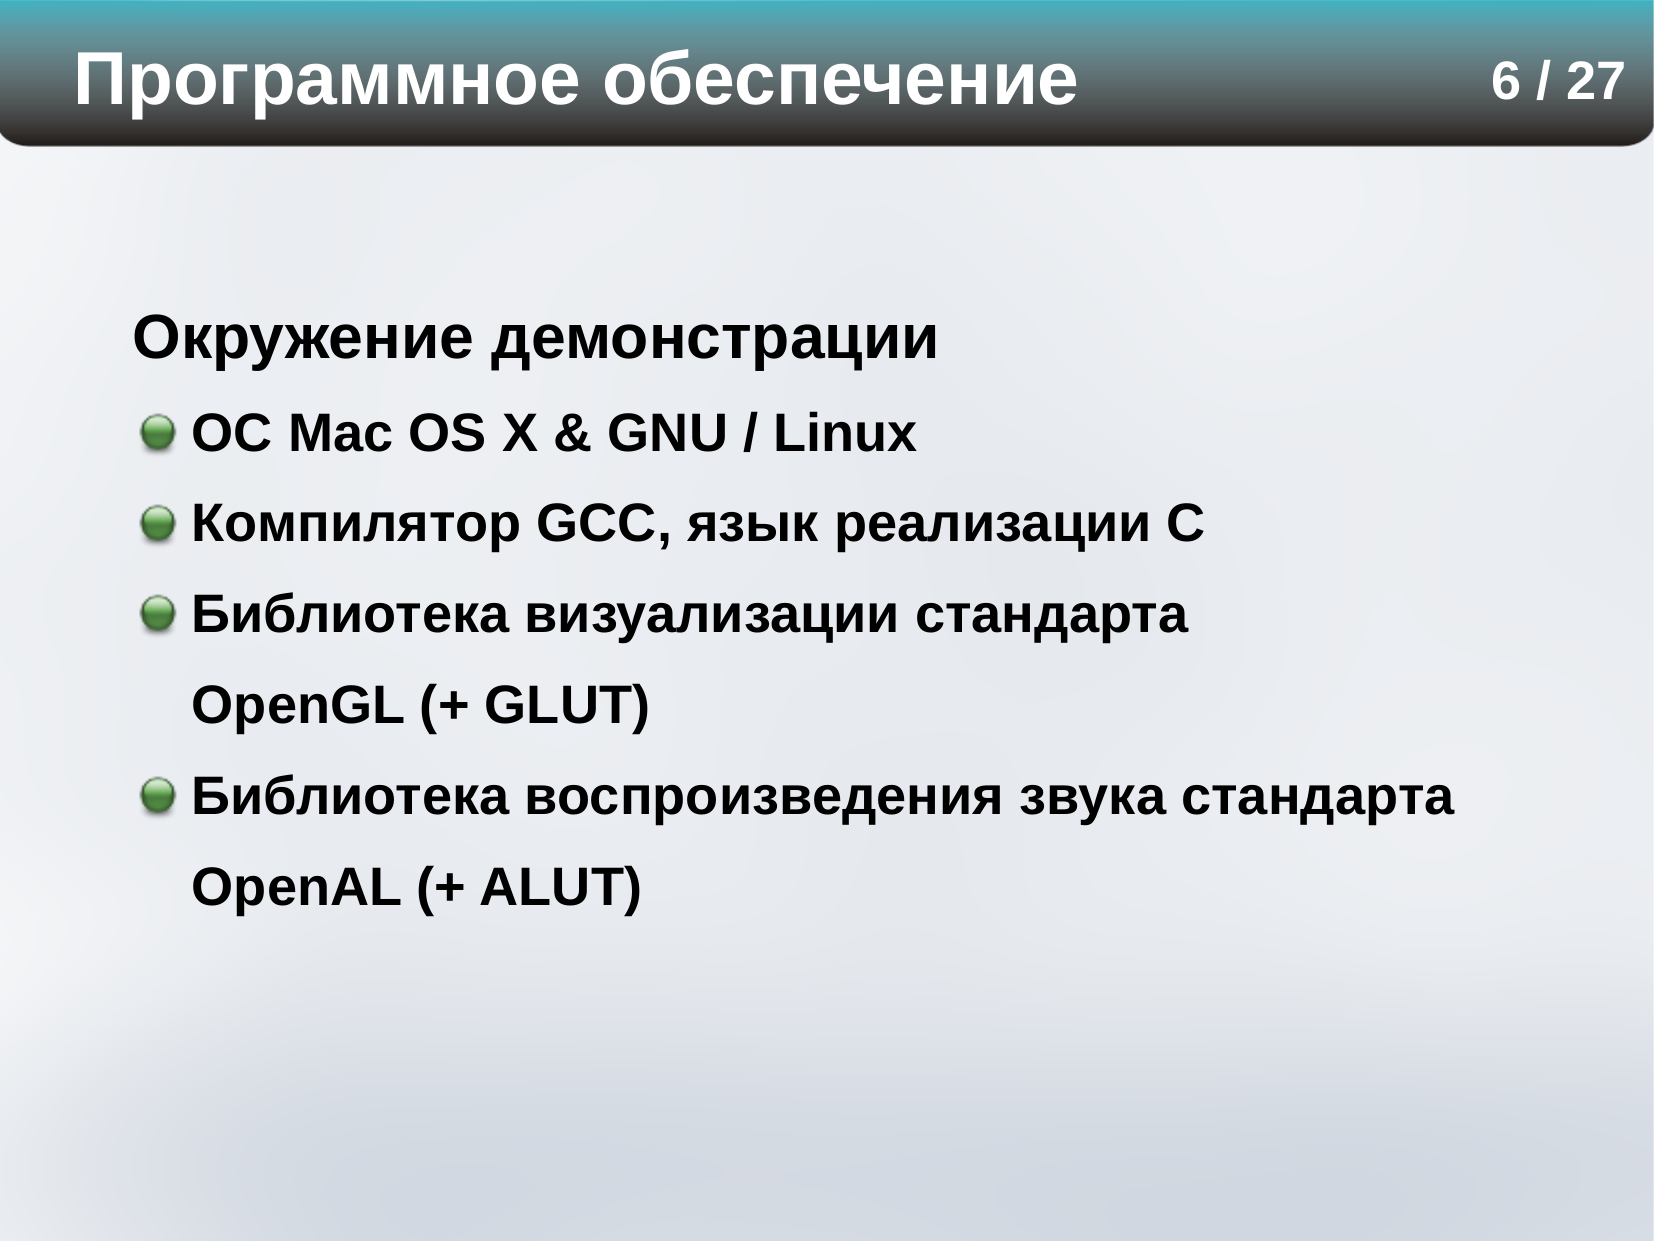

Программное обеспечение
Окружение демонстрации
ОС Mac OS X & GNU / Linux
Компилятор GCC, язык реализации C
Библиотека визуализации стандарта
OpenGL (+ GLUT)
Библиотека воспроизведения звука стандарта OpenAL (+ ALUT)